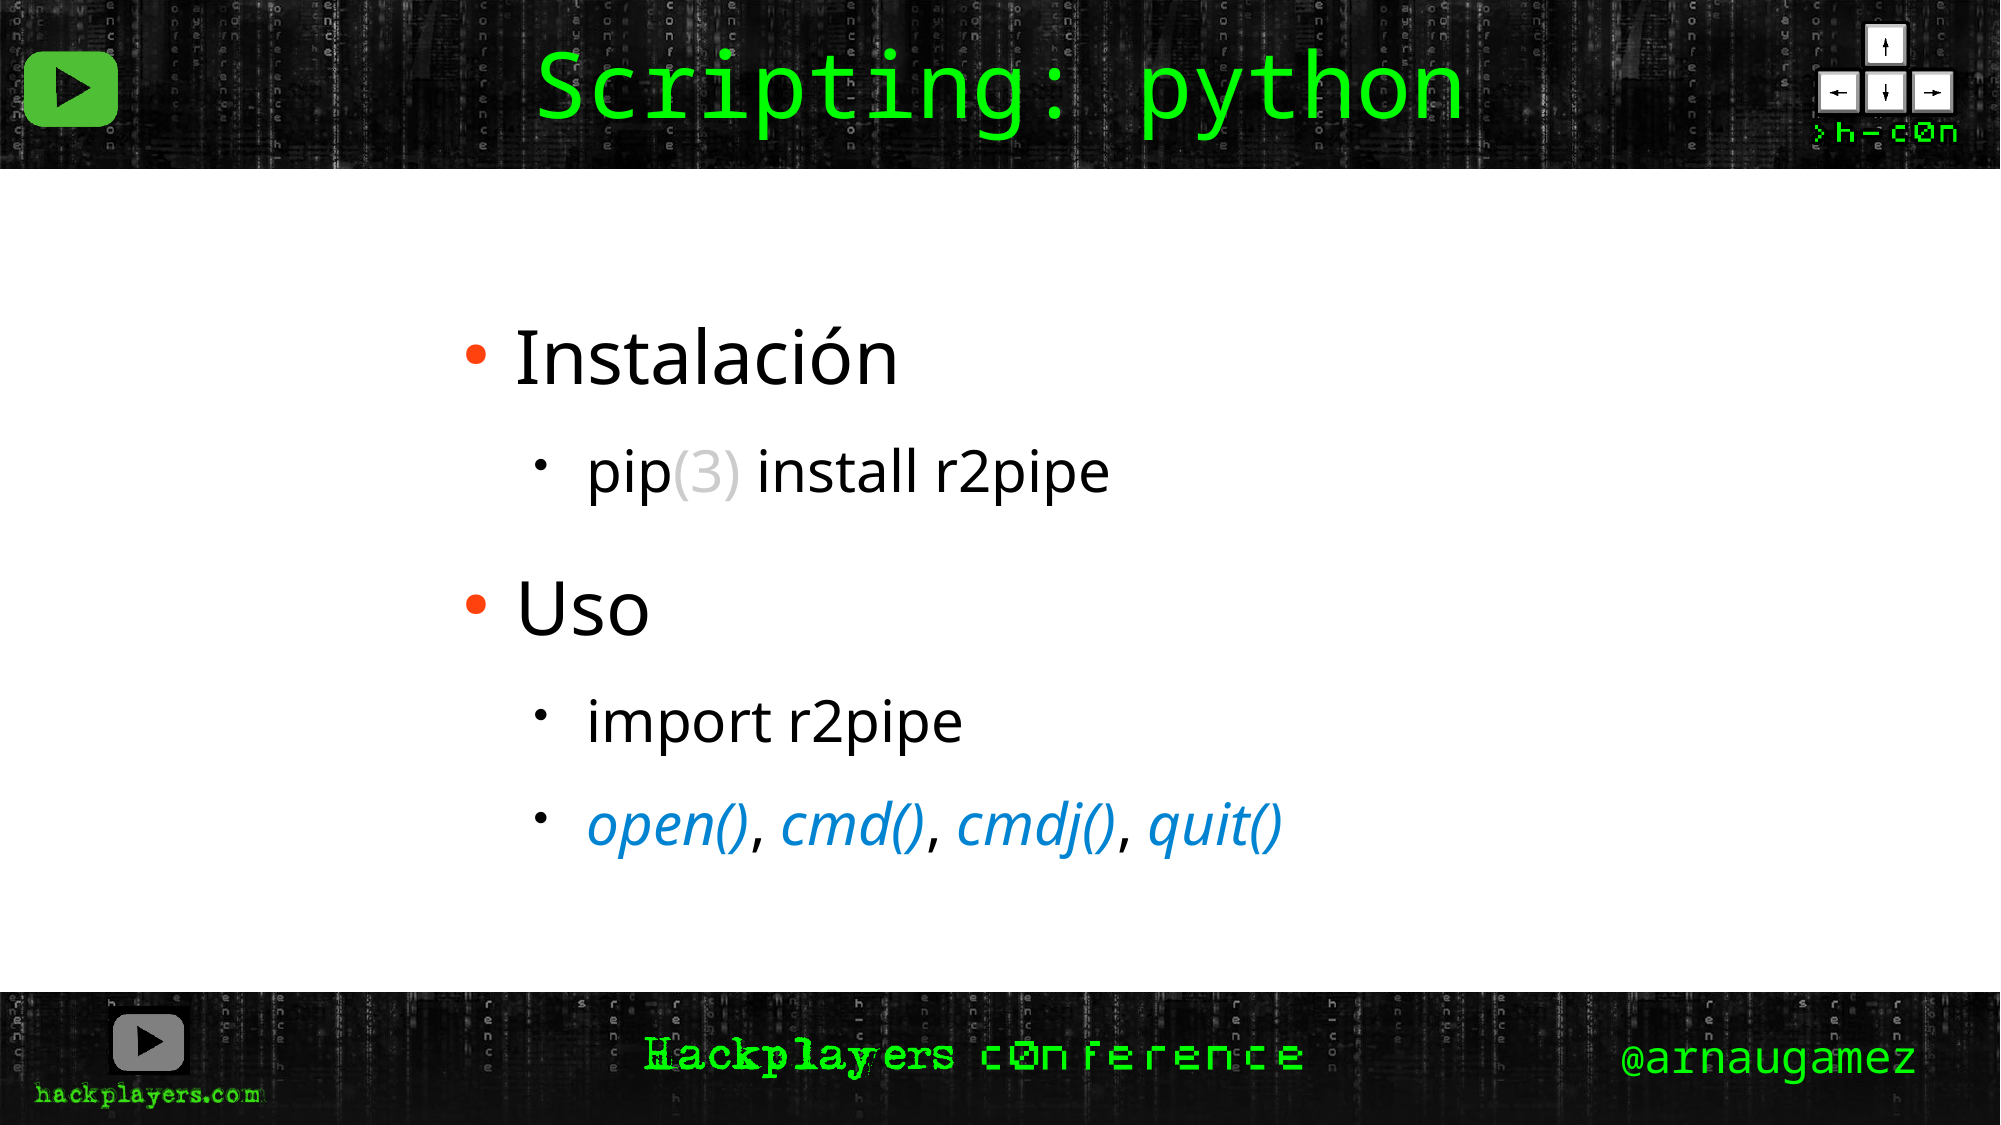

# Scripting: python
Instalación
pip(3) install r2pipe
Uso
import r2pipe
open(), cmd(), cmdj(), quit()